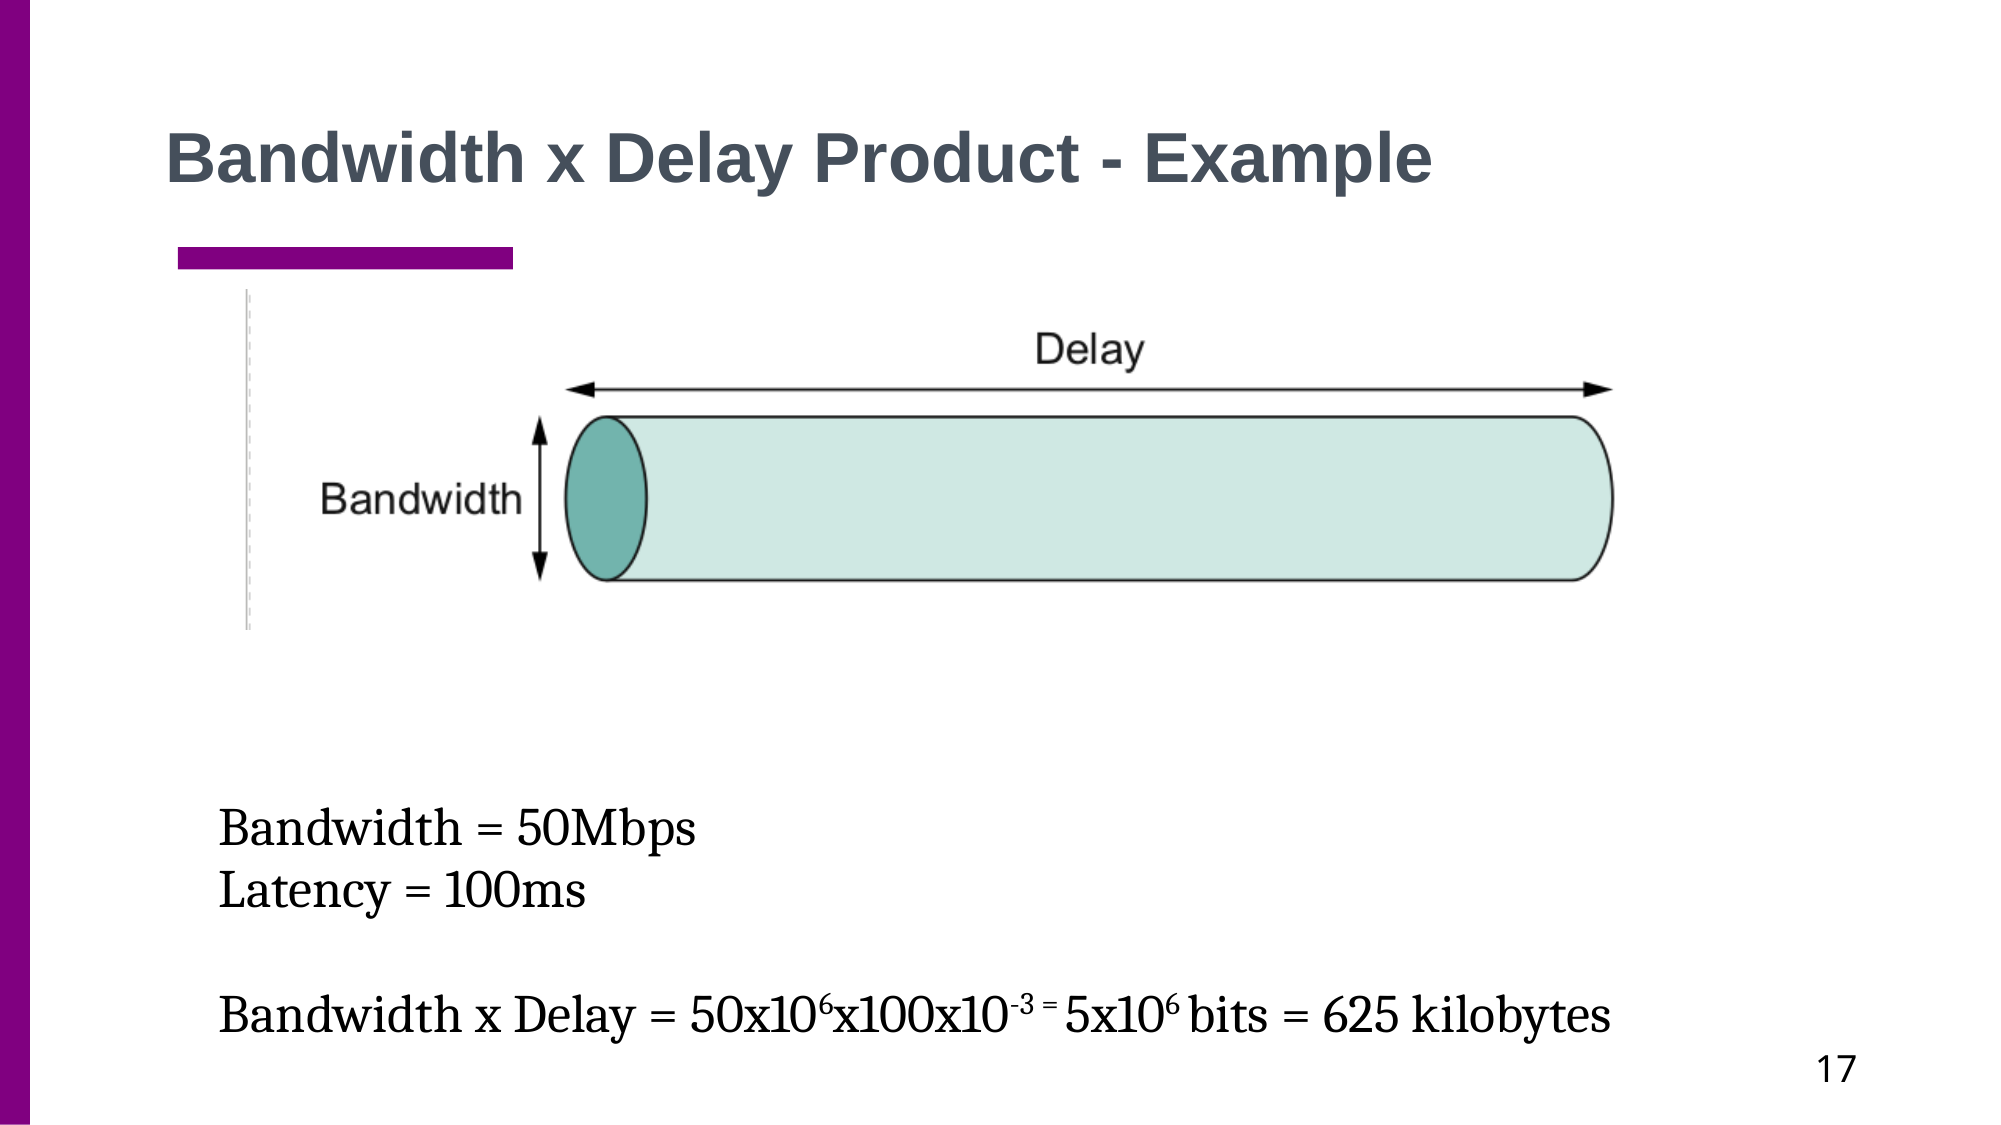

Bandwidth x Delay Product - Example
Bandwidth = 50Mbps
Latency = 100ms
Bandwidth x Delay = 50x106x100x10-3 = 5x106 bits = 625 kilobytes